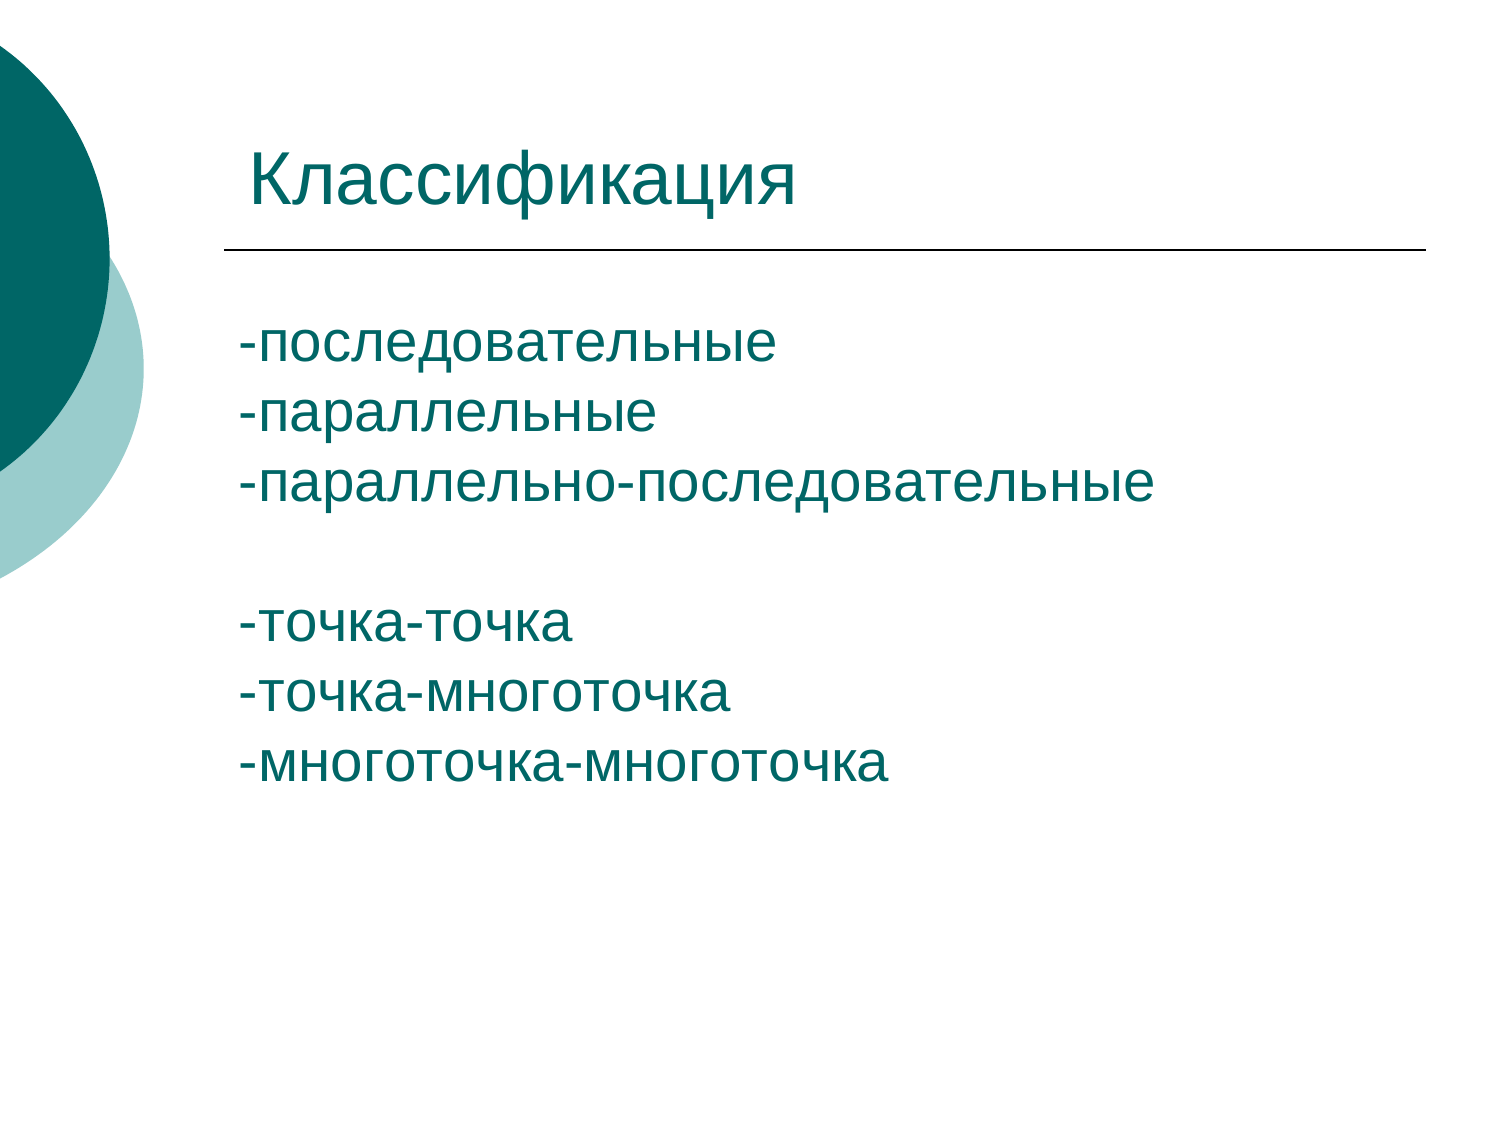

# Классификация
-последовательные
-параллельные
-параллельно-последовательные
-точка-точка
-точка-многоточка
-многоточка-многоточка